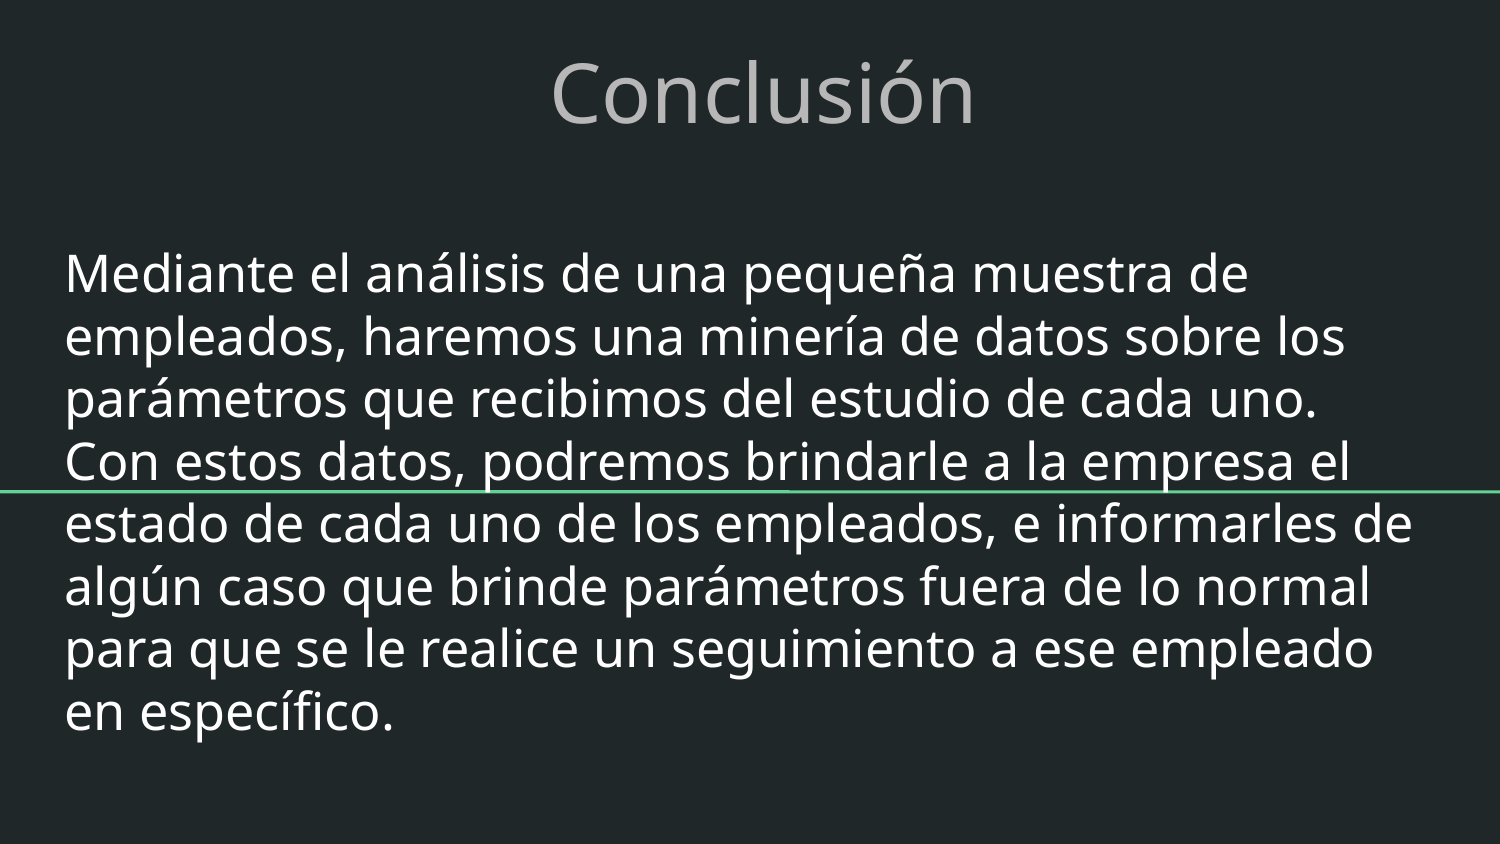

# Conclusión
Mediante el análisis de una pequeña muestra de empleados, haremos una minería de datos sobre los parámetros que recibimos del estudio de cada uno.
Con estos datos, podremos brindarle a la empresa el estado de cada uno de los empleados, e informarles de algún caso que brinde parámetros fuera de lo normal para que se le realice un seguimiento a ese empleado en específico.